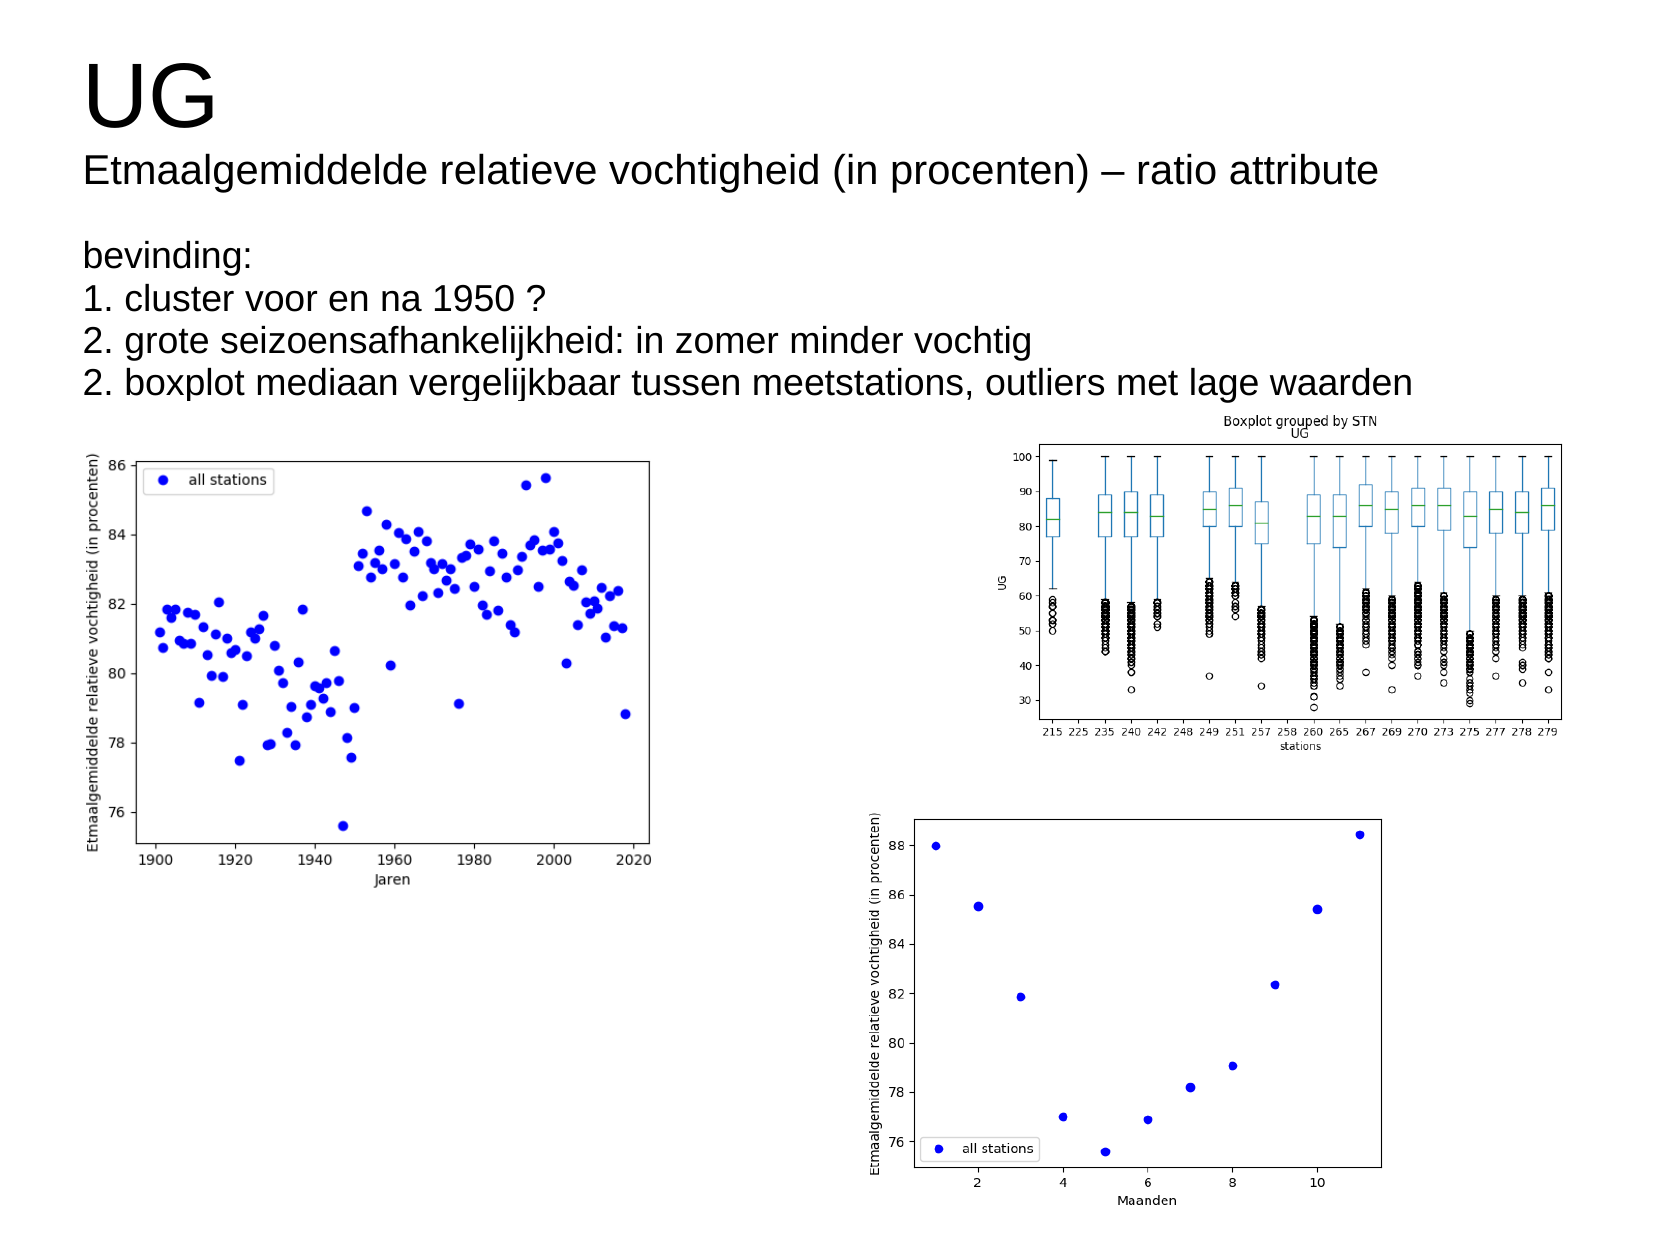

# UG Etmaalgemiddelde relatieve vochtigheid (in procenten) – ratio attribute bevinding: 1. cluster voor en na 1950 ? 2. grote seizoensafhankelijkheid: in zomer minder vochtig 2. boxplot mediaan vergelijkbaar tussen meetstations, outliers met lage waarden